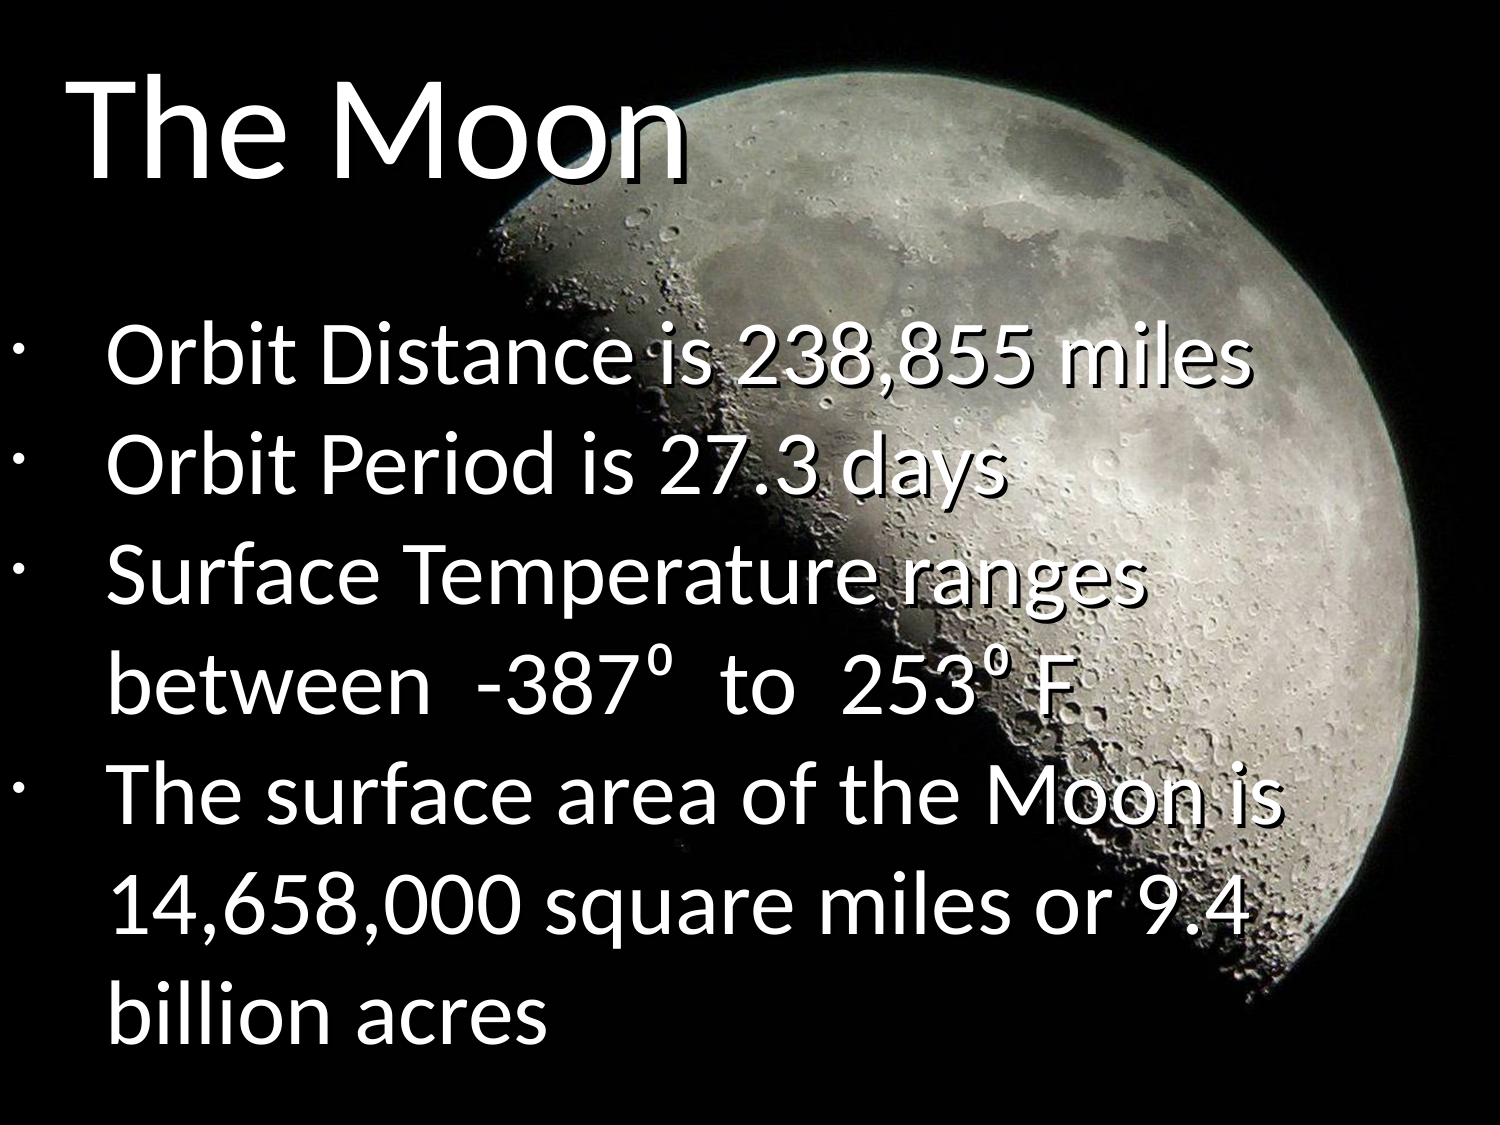

The Moon
Orbit Distance is 238,855 miles
Orbit Period is 27.3 days
Surface Temperature ranges between -387⁰ to 253⁰ F
The surface area of the Moon is 14,658,000 square miles or 9.4 billion acres